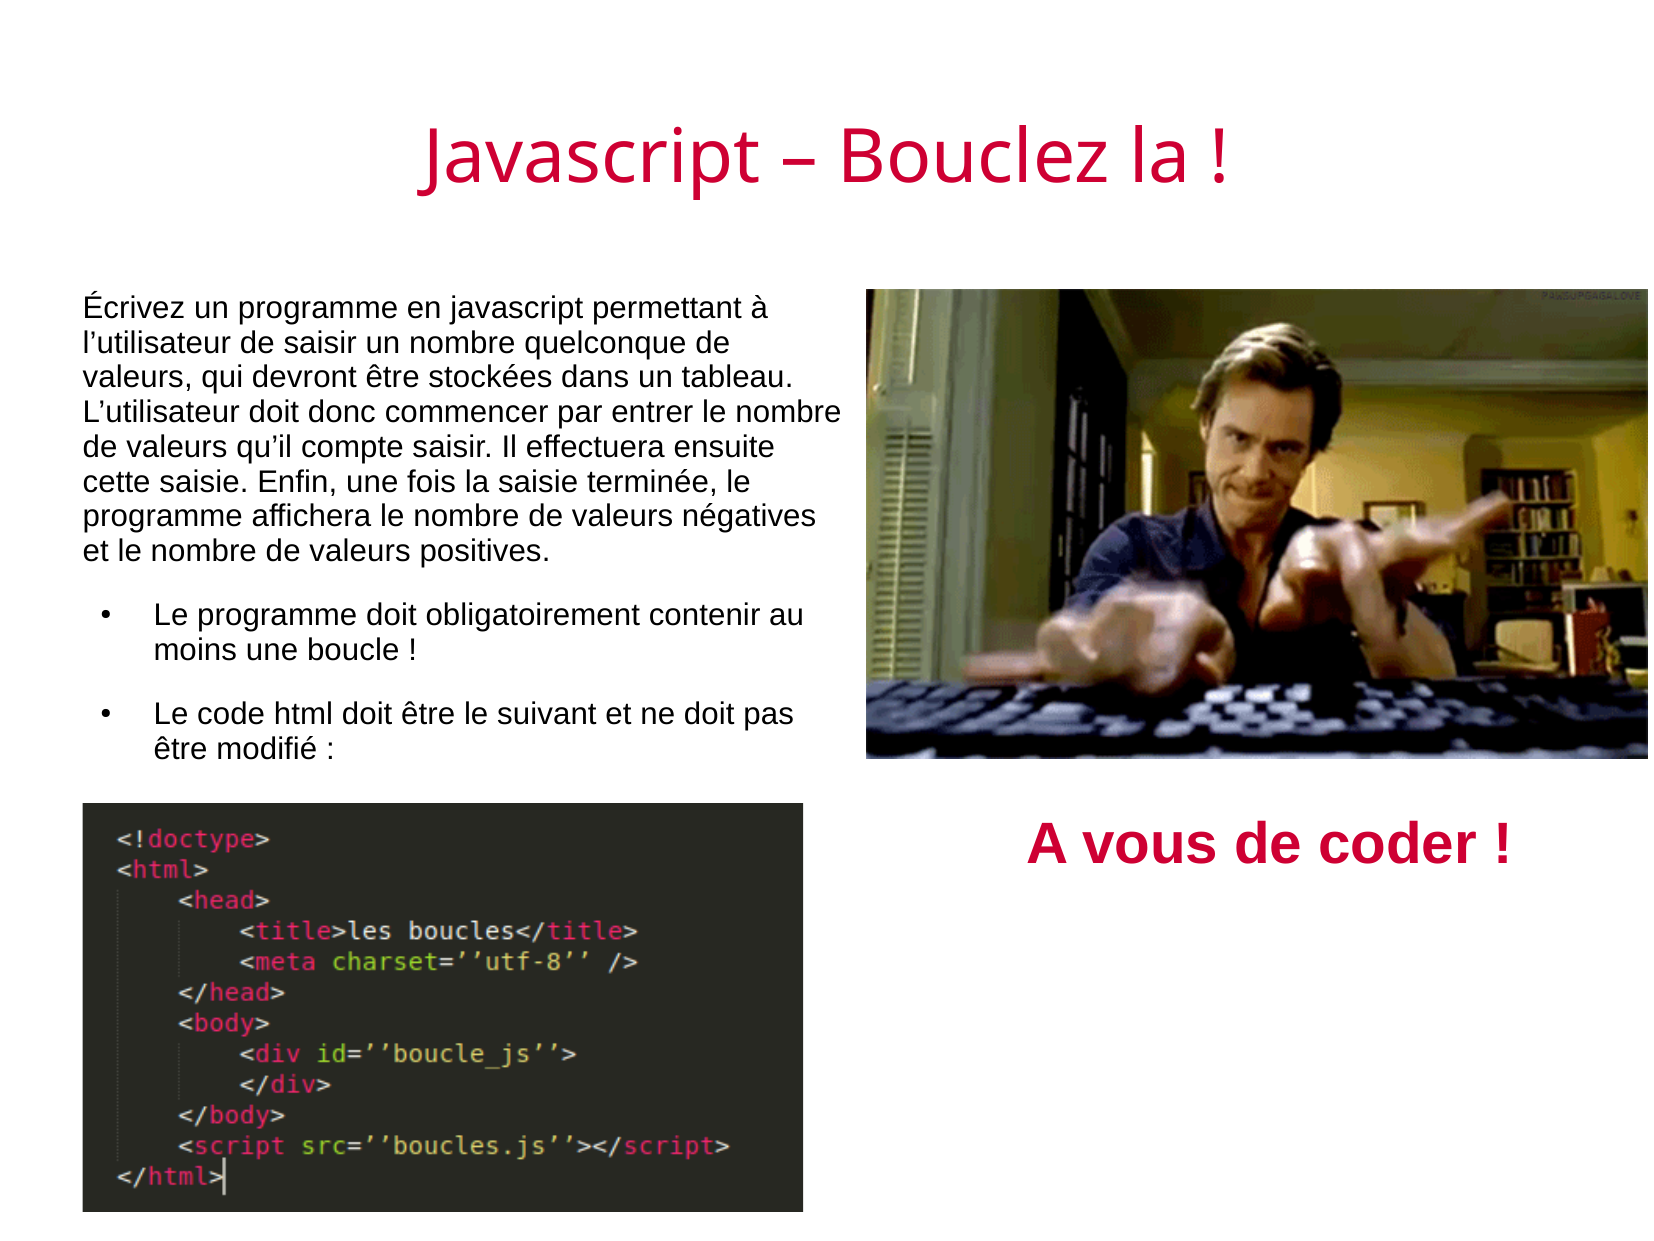

Javascript – Bouclez la !
# Écrivez un programme en javascript permettant à l’utilisateur de saisir un nombre quelconque de valeurs, qui devront être stockées dans un tableau. L’utilisateur doit donc commencer par entrer le nombre de valeurs qu’il compte saisir. Il effectuera ensuite cette saisie. Enfin, une fois la saisie terminée, le programme affichera le nombre de valeurs négatives et le nombre de valeurs positives.
Le programme doit obligatoirement contenir au moins une boucle !
Le code html doit être le suivant et ne doit pas être modifié :
A vous de coder !